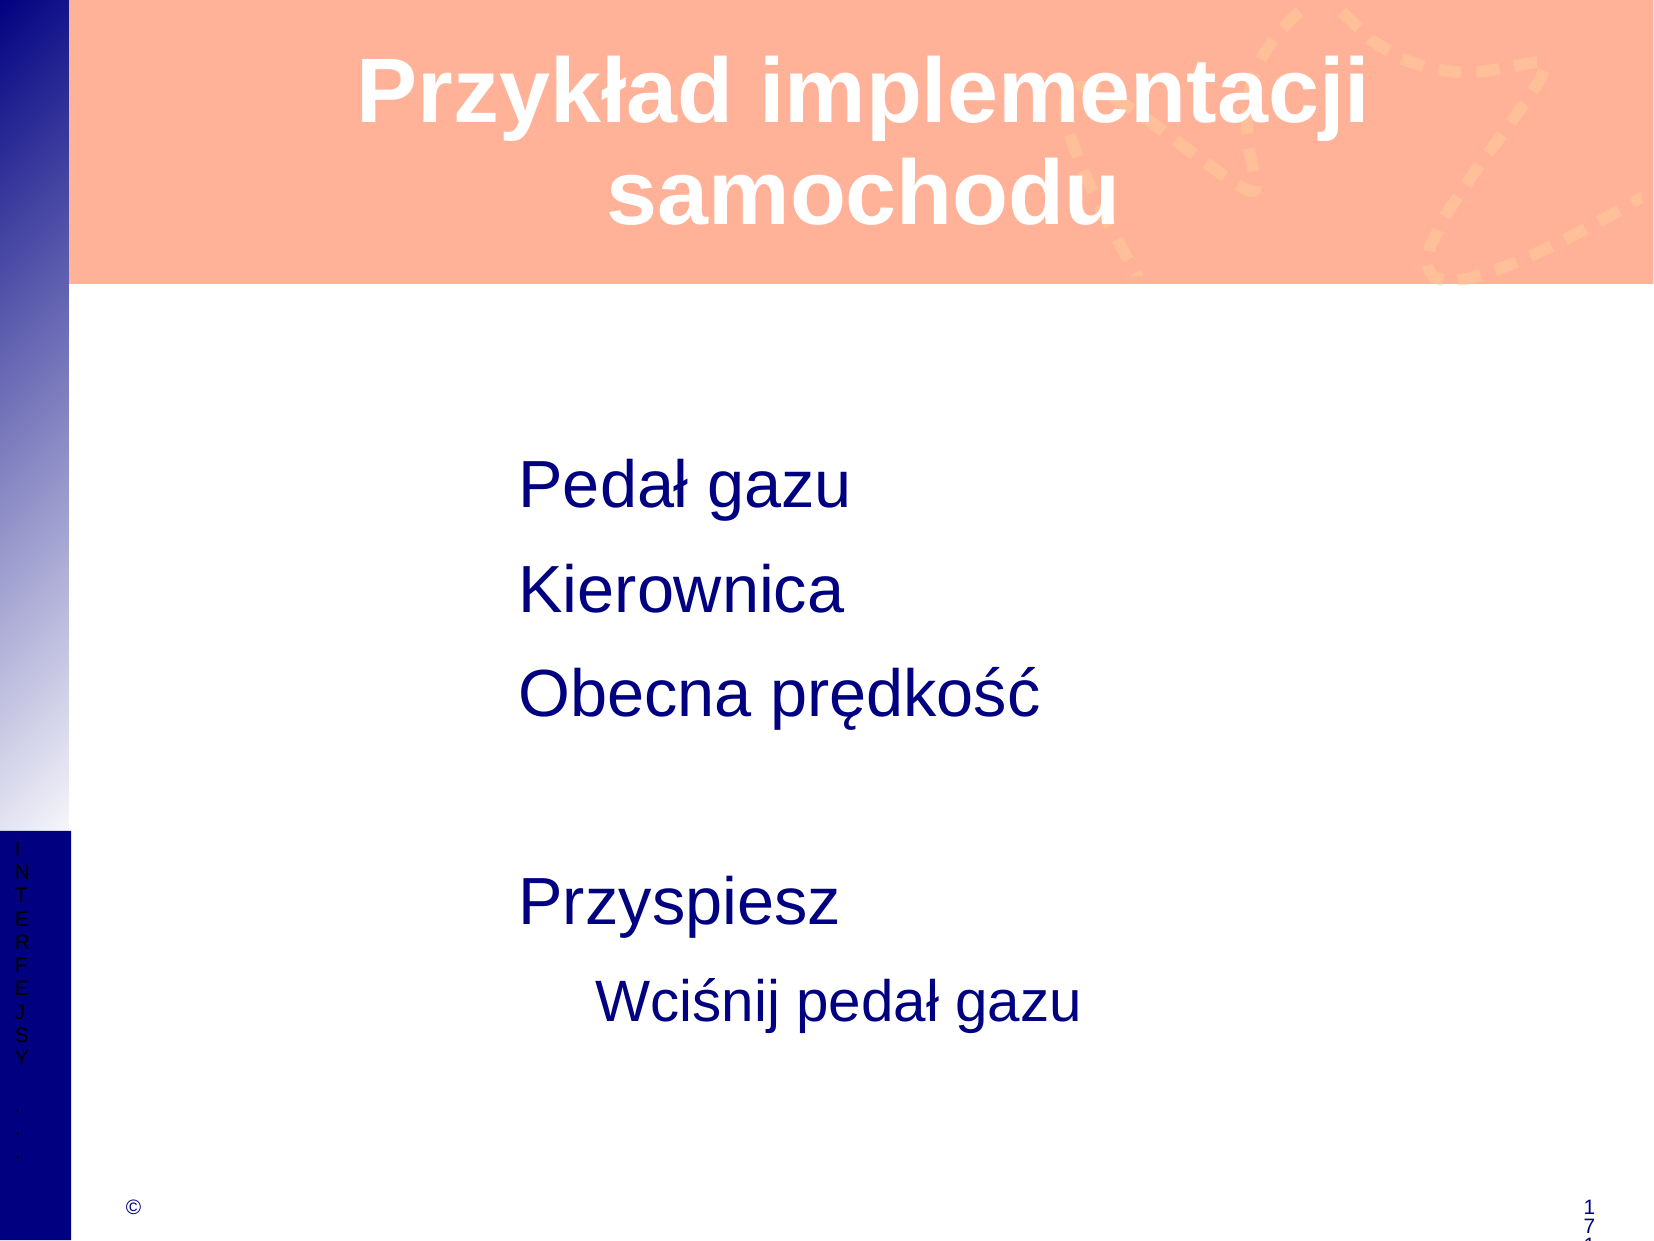

# Przykład implementacji samochodu
Pedał gazu
Kierownica
Obecna prędkość
Przyspiesz
Wciśnij pedał gazu
I
N
T
E
R
F
E
J
S
Y
.
.
.